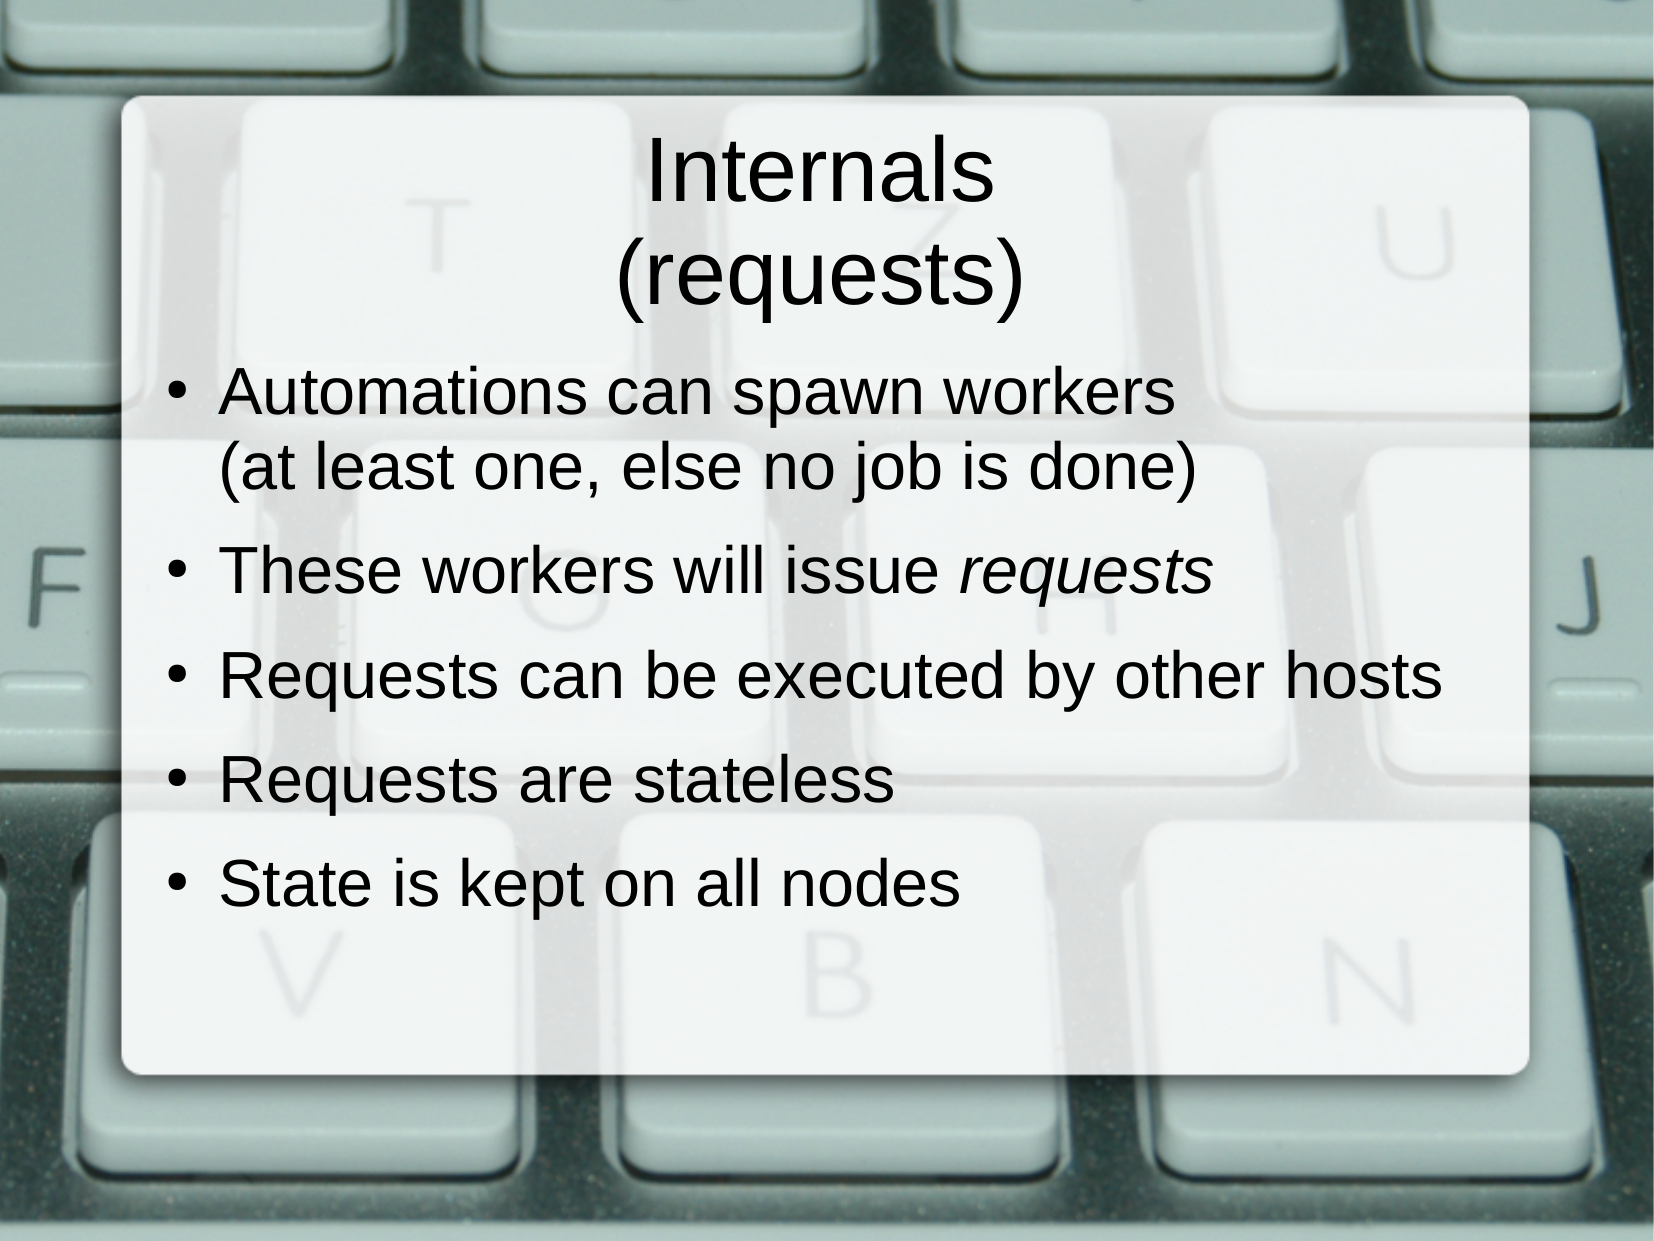

# Internals (requests)
Automations can spawn workers
(at least one, else no job is done)
These workers will issue requests
Requests can be executed by other hosts
Requests are stateless
State is kept on all nodes